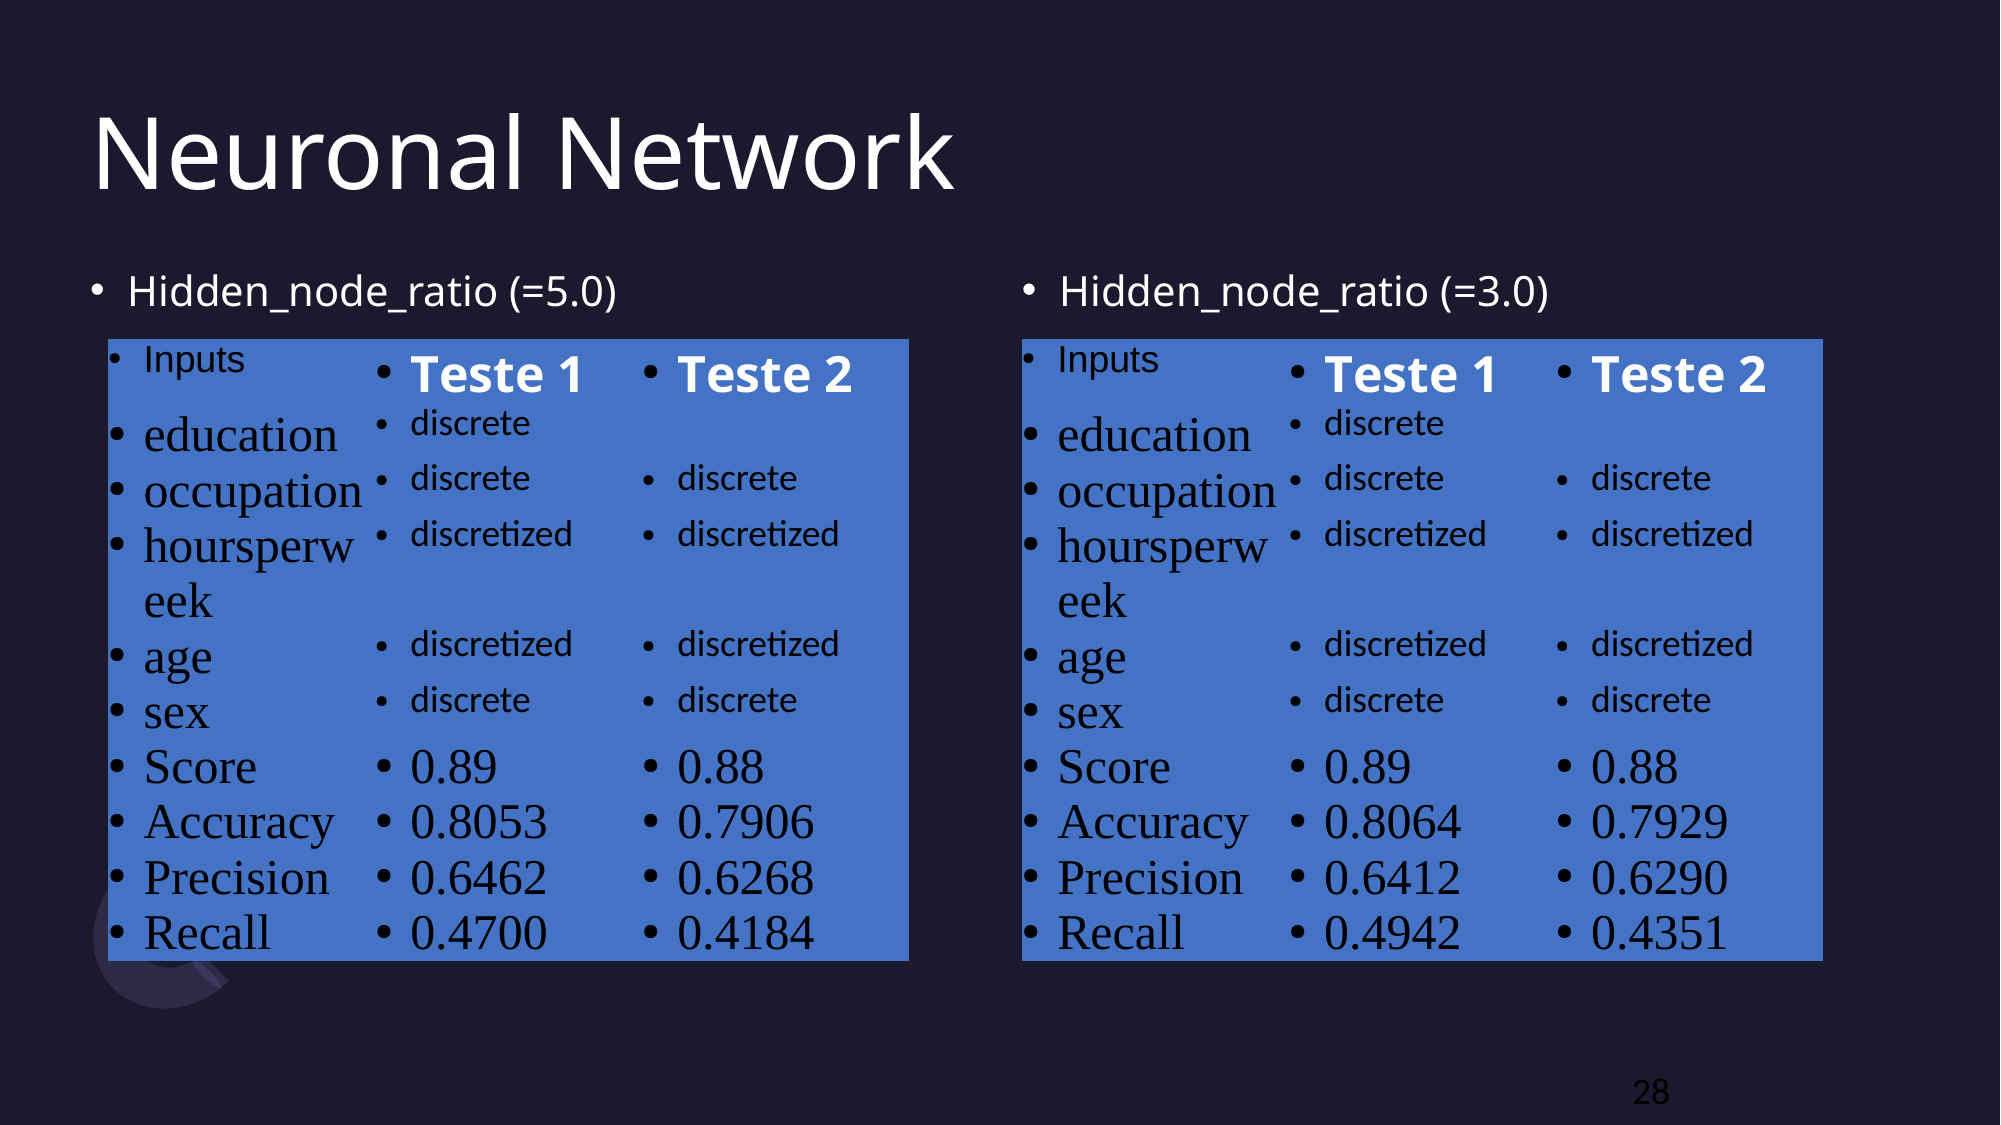

# Neuronal Network
Hidden_node_ratio (=5.0)
Hidden_node_ratio (=3.0)
| Inputs | Teste 1 | Teste 2 |
| --- | --- | --- |
| education | discrete | |
| occupation | discrete | discrete |
| hoursperweek | discretized | discretized |
| age | discretized | discretized |
| sex | discrete | discrete |
| Score | 0.89 | 0.88 |
| Accuracy | 0.8053 | 0.7906 |
| Precision | 0.6462 | 0.6268 |
| Recall | 0.4700 | 0.4184 |
| Inputs | Teste 1 | Teste 2 |
| --- | --- | --- |
| education | discrete | |
| occupation | discrete | discrete |
| hoursperweek | discretized | discretized |
| age | discretized | discretized |
| sex | discrete | discrete |
| Score | 0.89 | 0.88 |
| Accuracy | 0.8064 | 0.7929 |
| Precision | 0.6412 | 0.6290 |
| Recall | 0.4942 | 0.4351 |